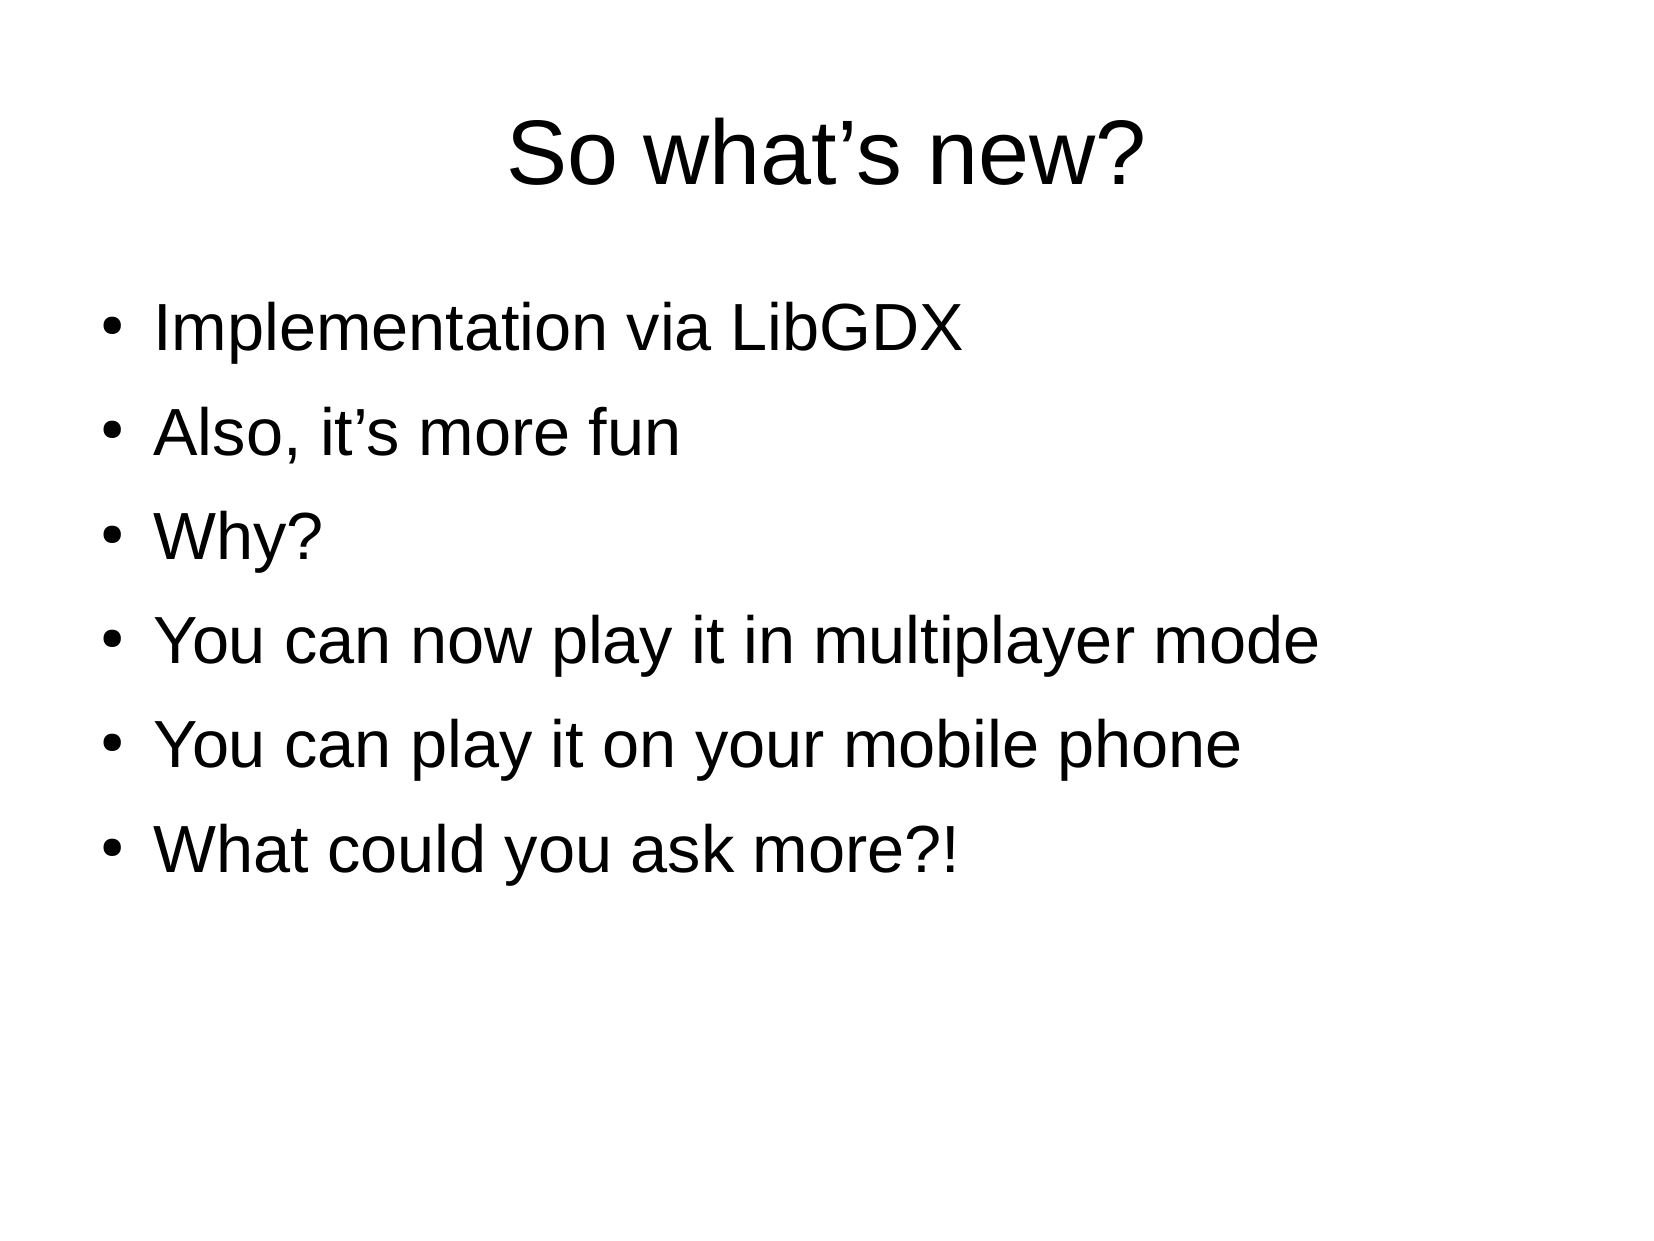

# So what’s new?
Implementation via LibGDX
Also, it’s more fun
Why?
You can now play it in multiplayer mode
You can play it on your mobile phone
What could you ask more?!